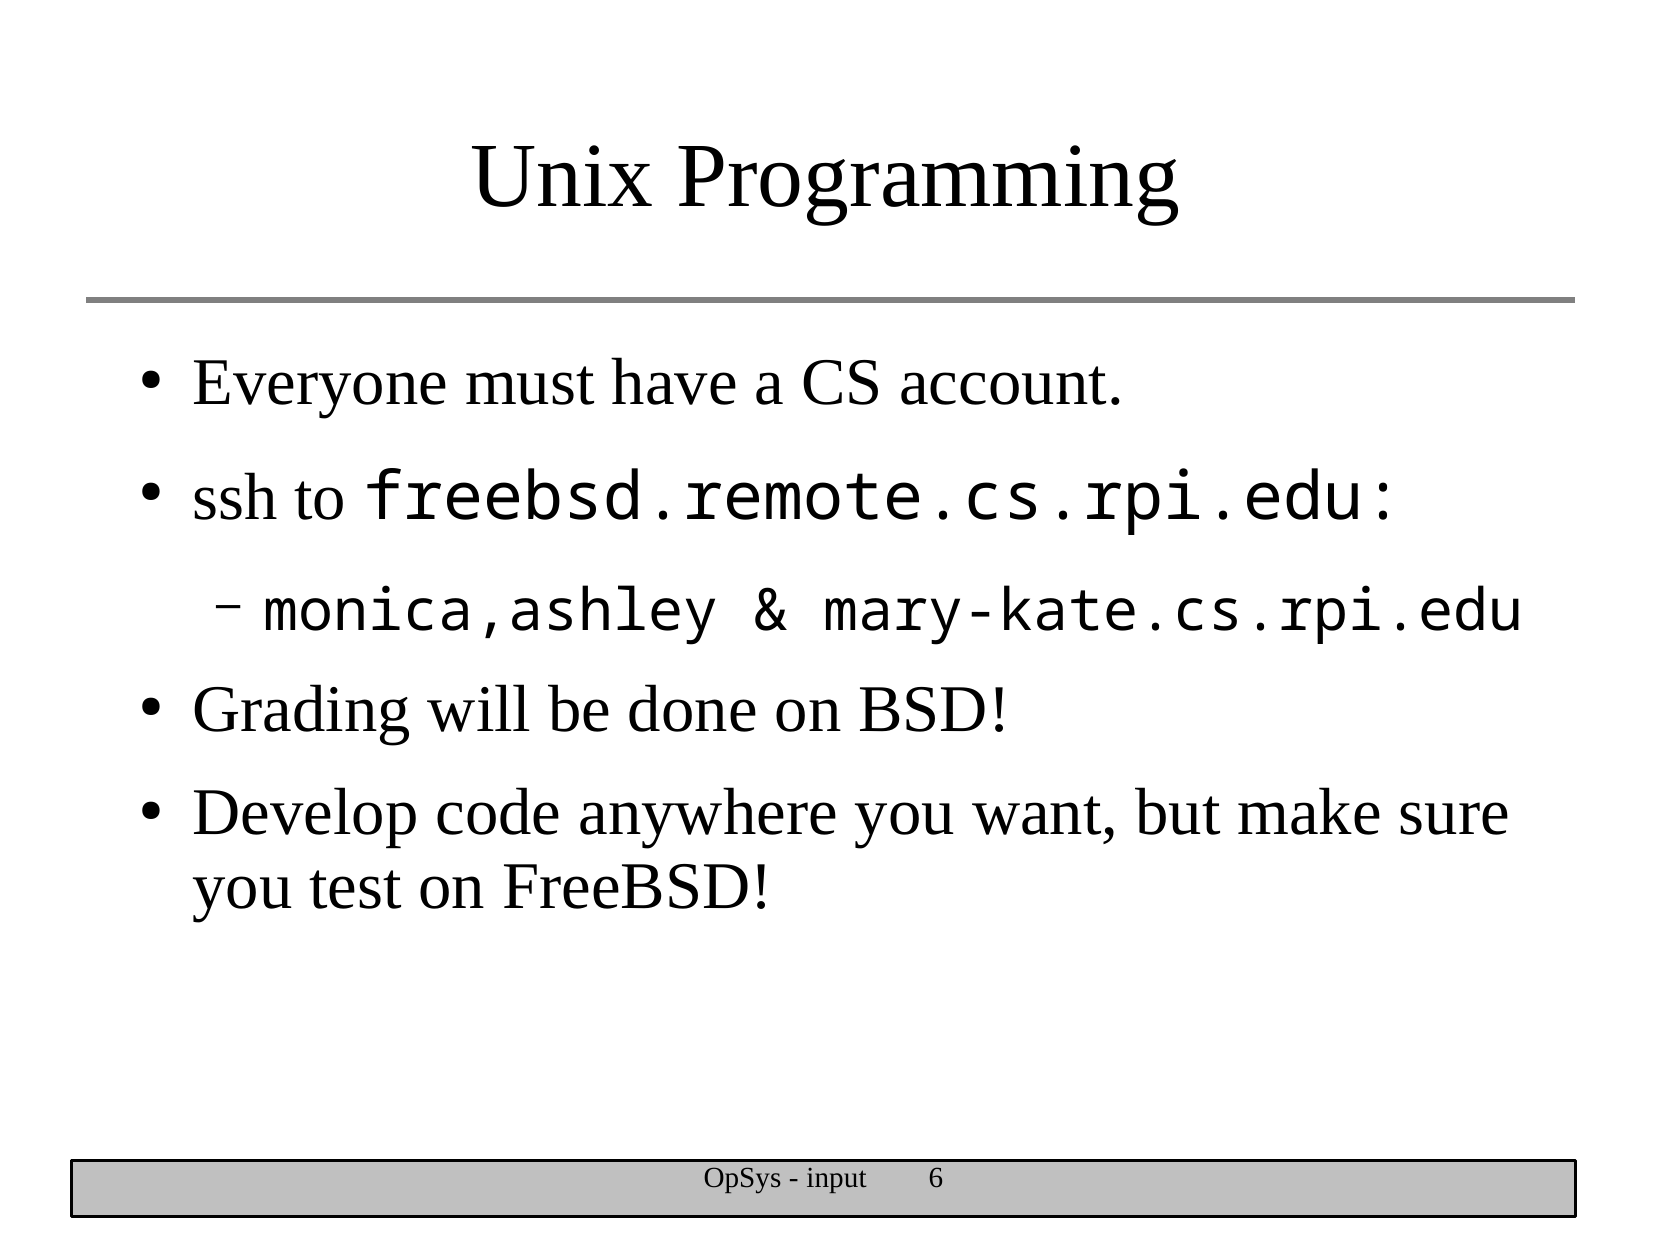

# Unix Programming
Everyone must have a CS account.
ssh to freebsd.remote.cs.rpi.edu:
monica,ashley & mary-kate.cs.rpi.edu
Grading will be done on BSD!
Develop code anywhere you want, but make sure you test on FreeBSD!